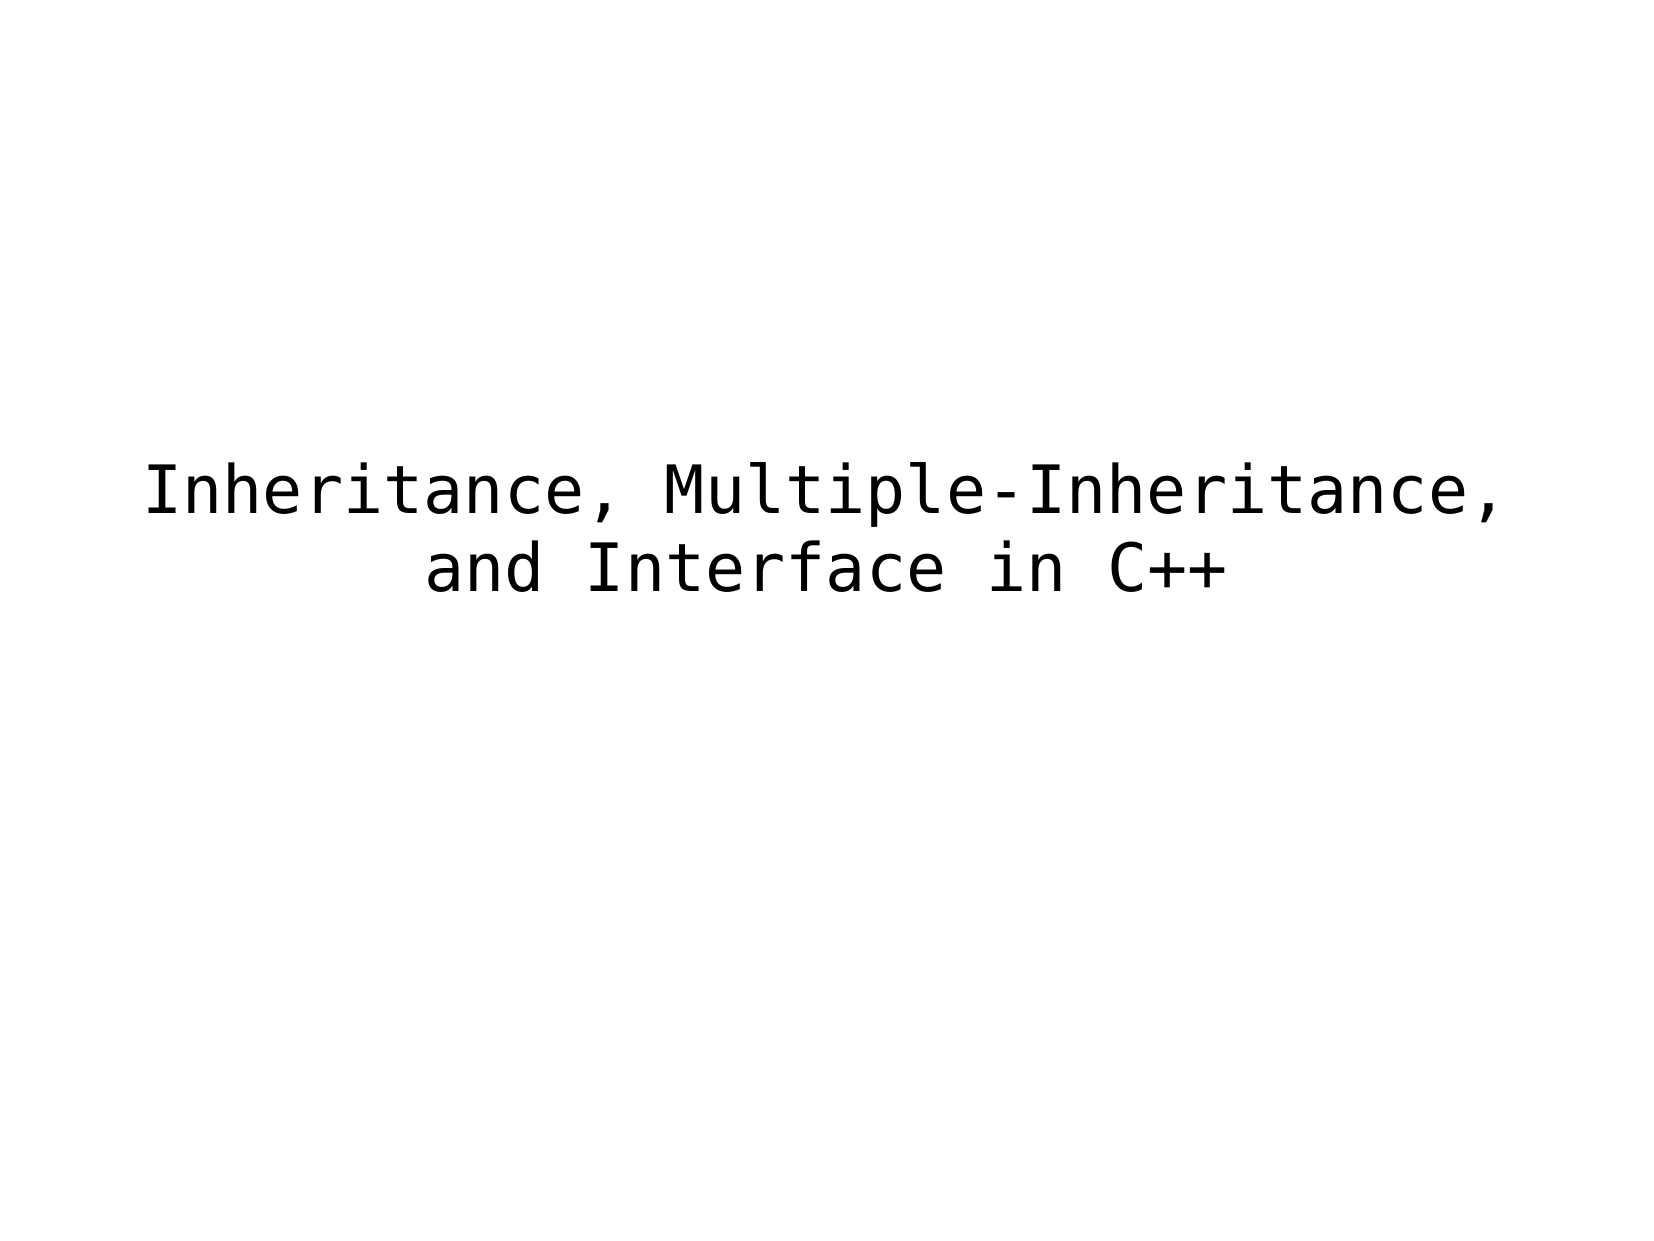

# Inheritance, Multiple-Inheritance, and Interface in C++